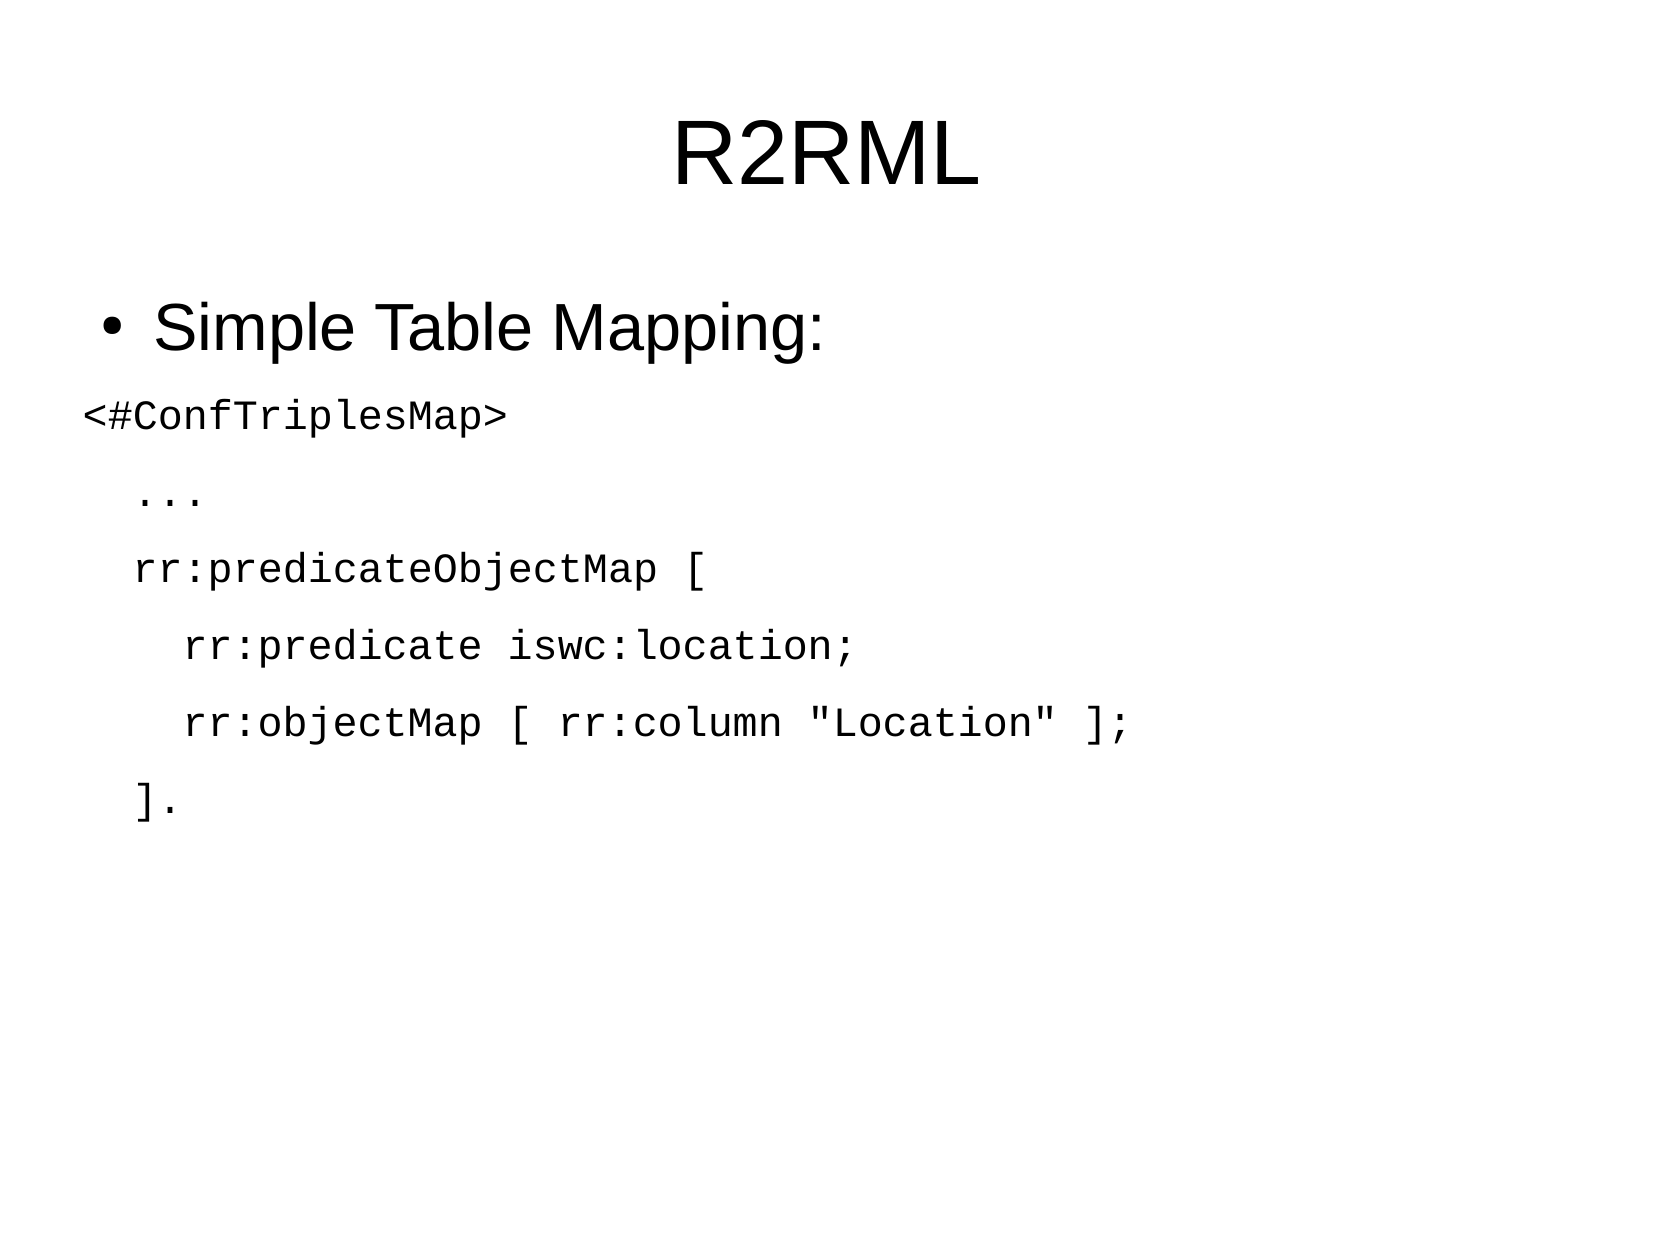

# R2RML
Simple Table Mapping:
<#ConfTriplesMap>
 ...
 rr:predicateObjectMap [
 rr:predicate iswc:location;
 rr:objectMap [ rr:column "Location" ];
 ].